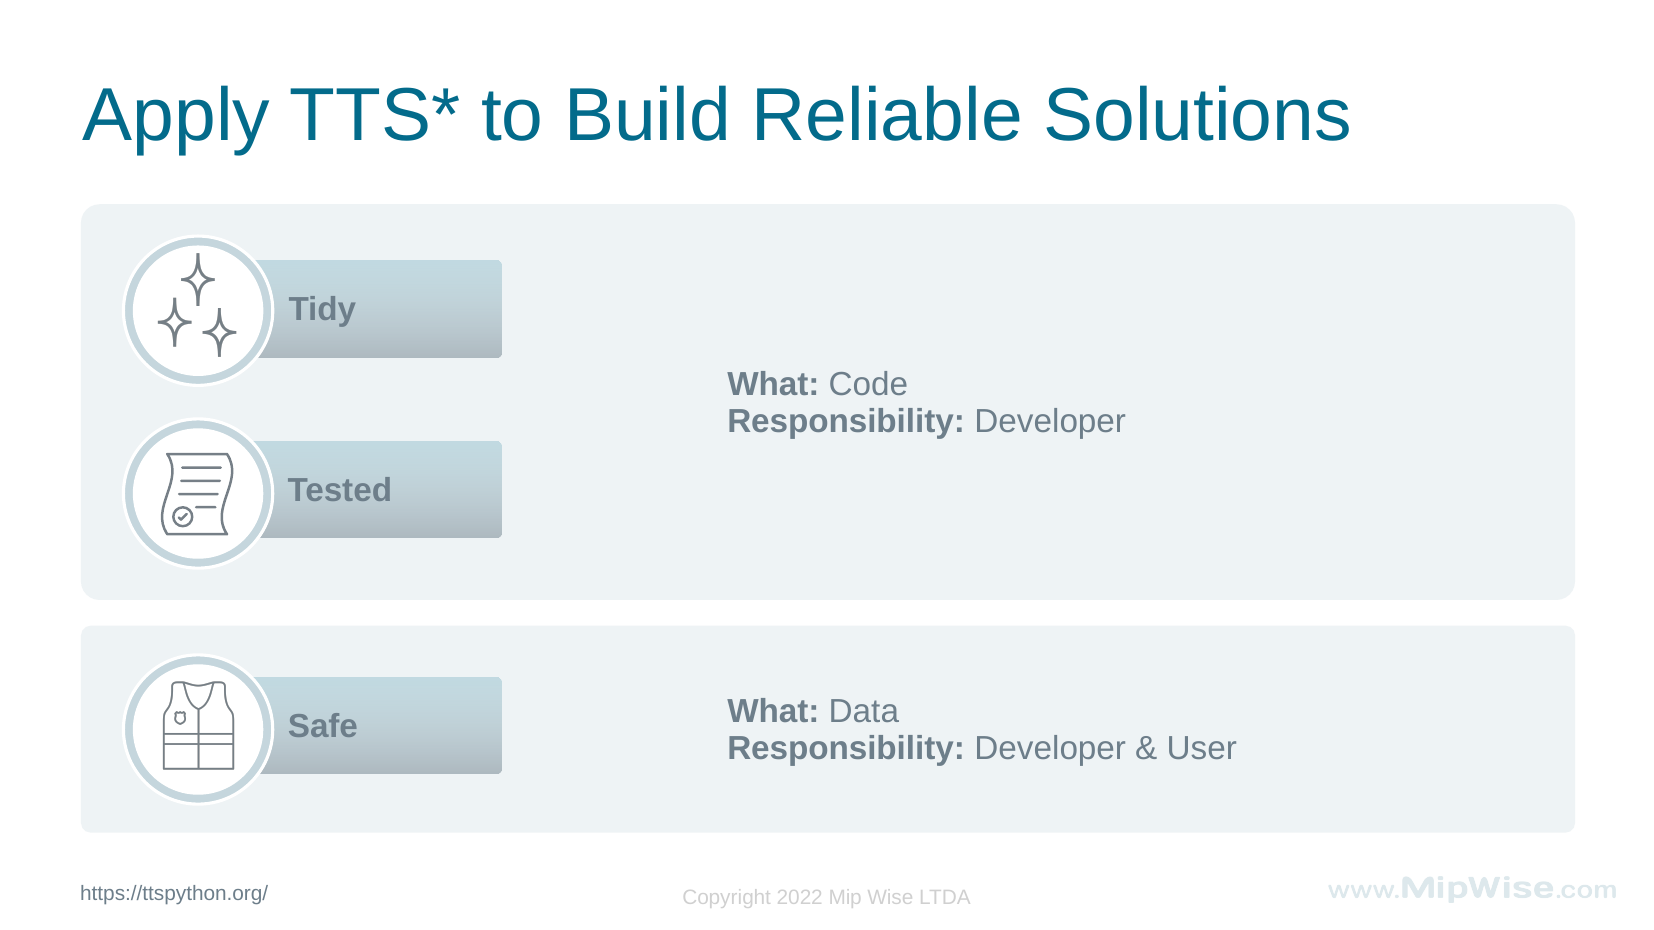

# Apply TTS* to Build Reliable Solutions
Tidy
What: Code
Responsibility: Developer
Tested
What: Data
Responsibility: Developer & User
Safe
https://ttspython.org/
Copyright 2022 Mip Wise LTDA